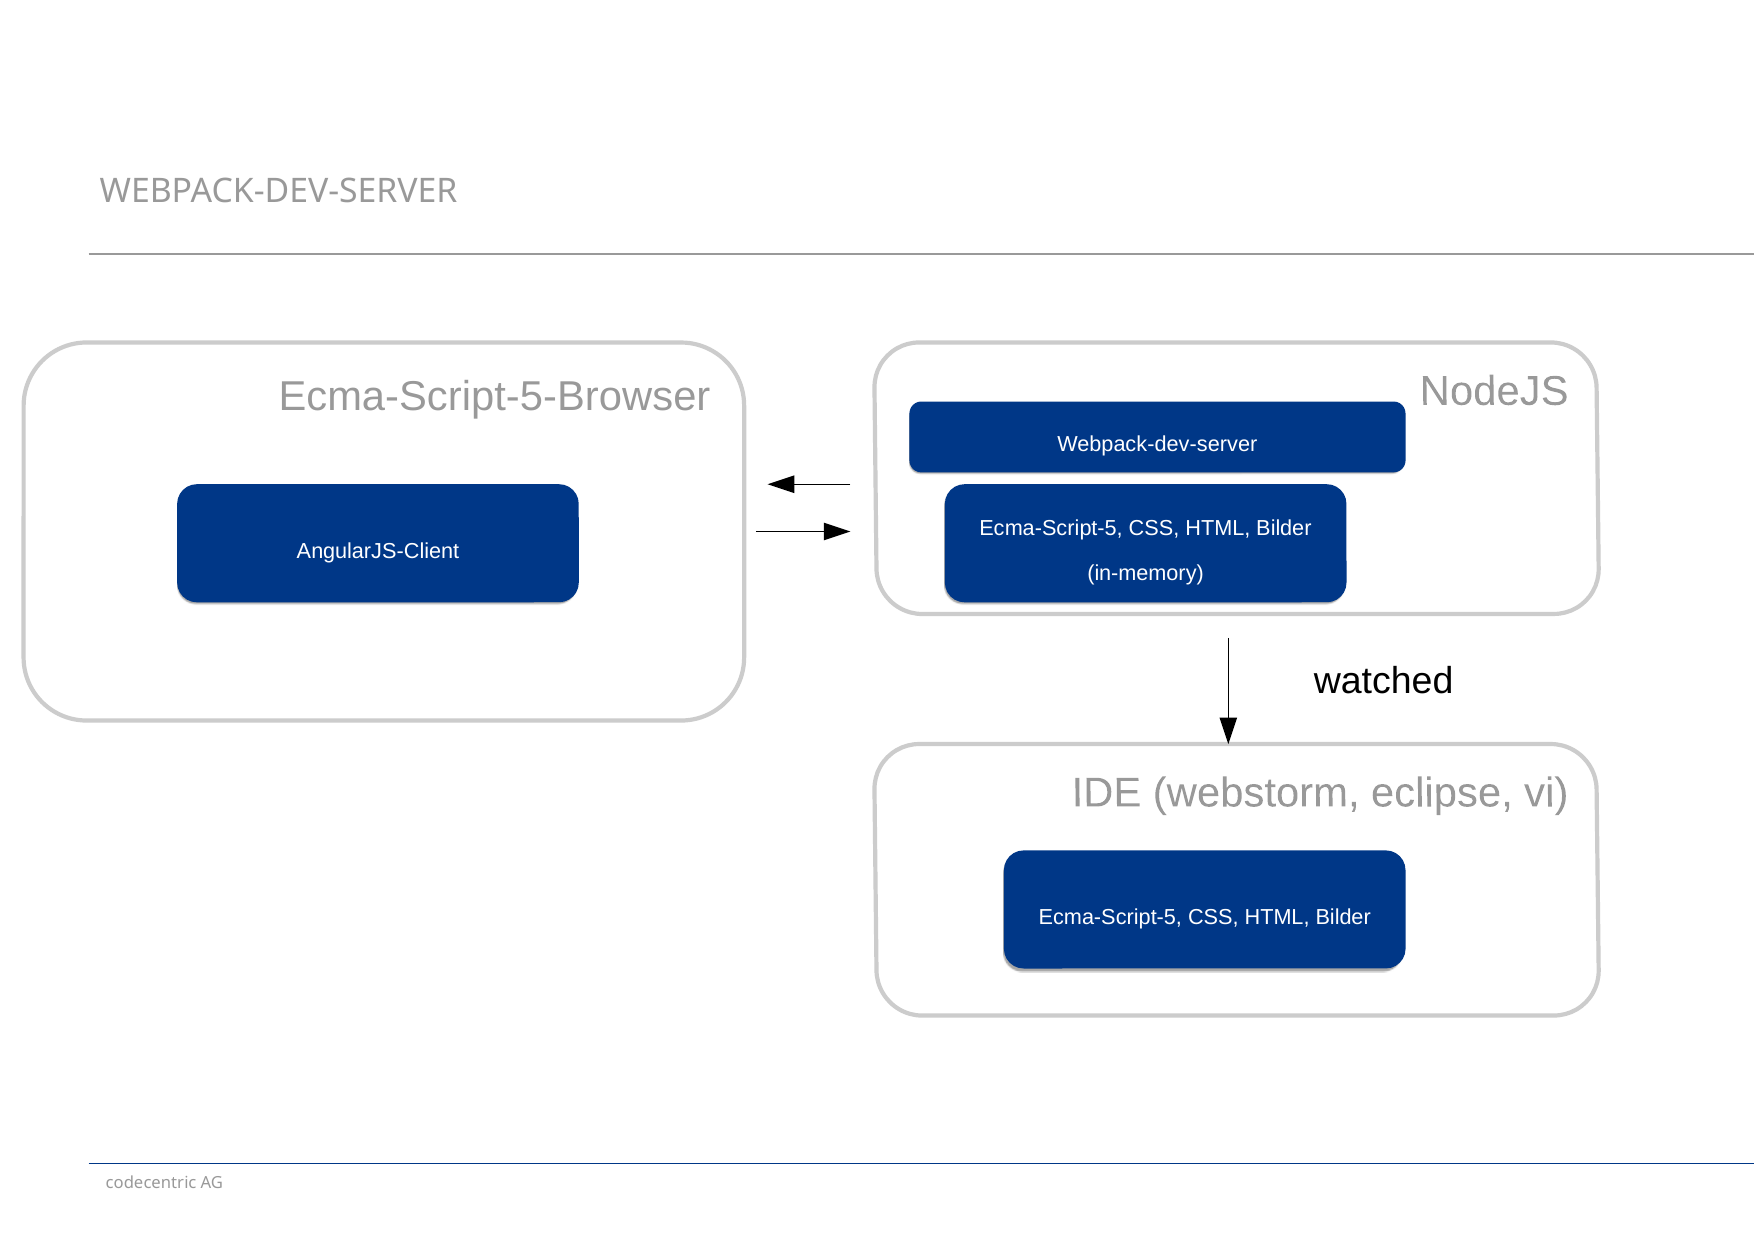

# WEBPACK-DEV-SERVER
Ecma-Script-5-Browser
NodeJS
Webpack-dev-server
AngularJS-Client
Ecma-Script-5, CSS, HTML, Bilder
(in-memory)
watched
IDE (webstorm, eclipse, vi)
Ecma-Script-5, CSS, HTML, Bilder